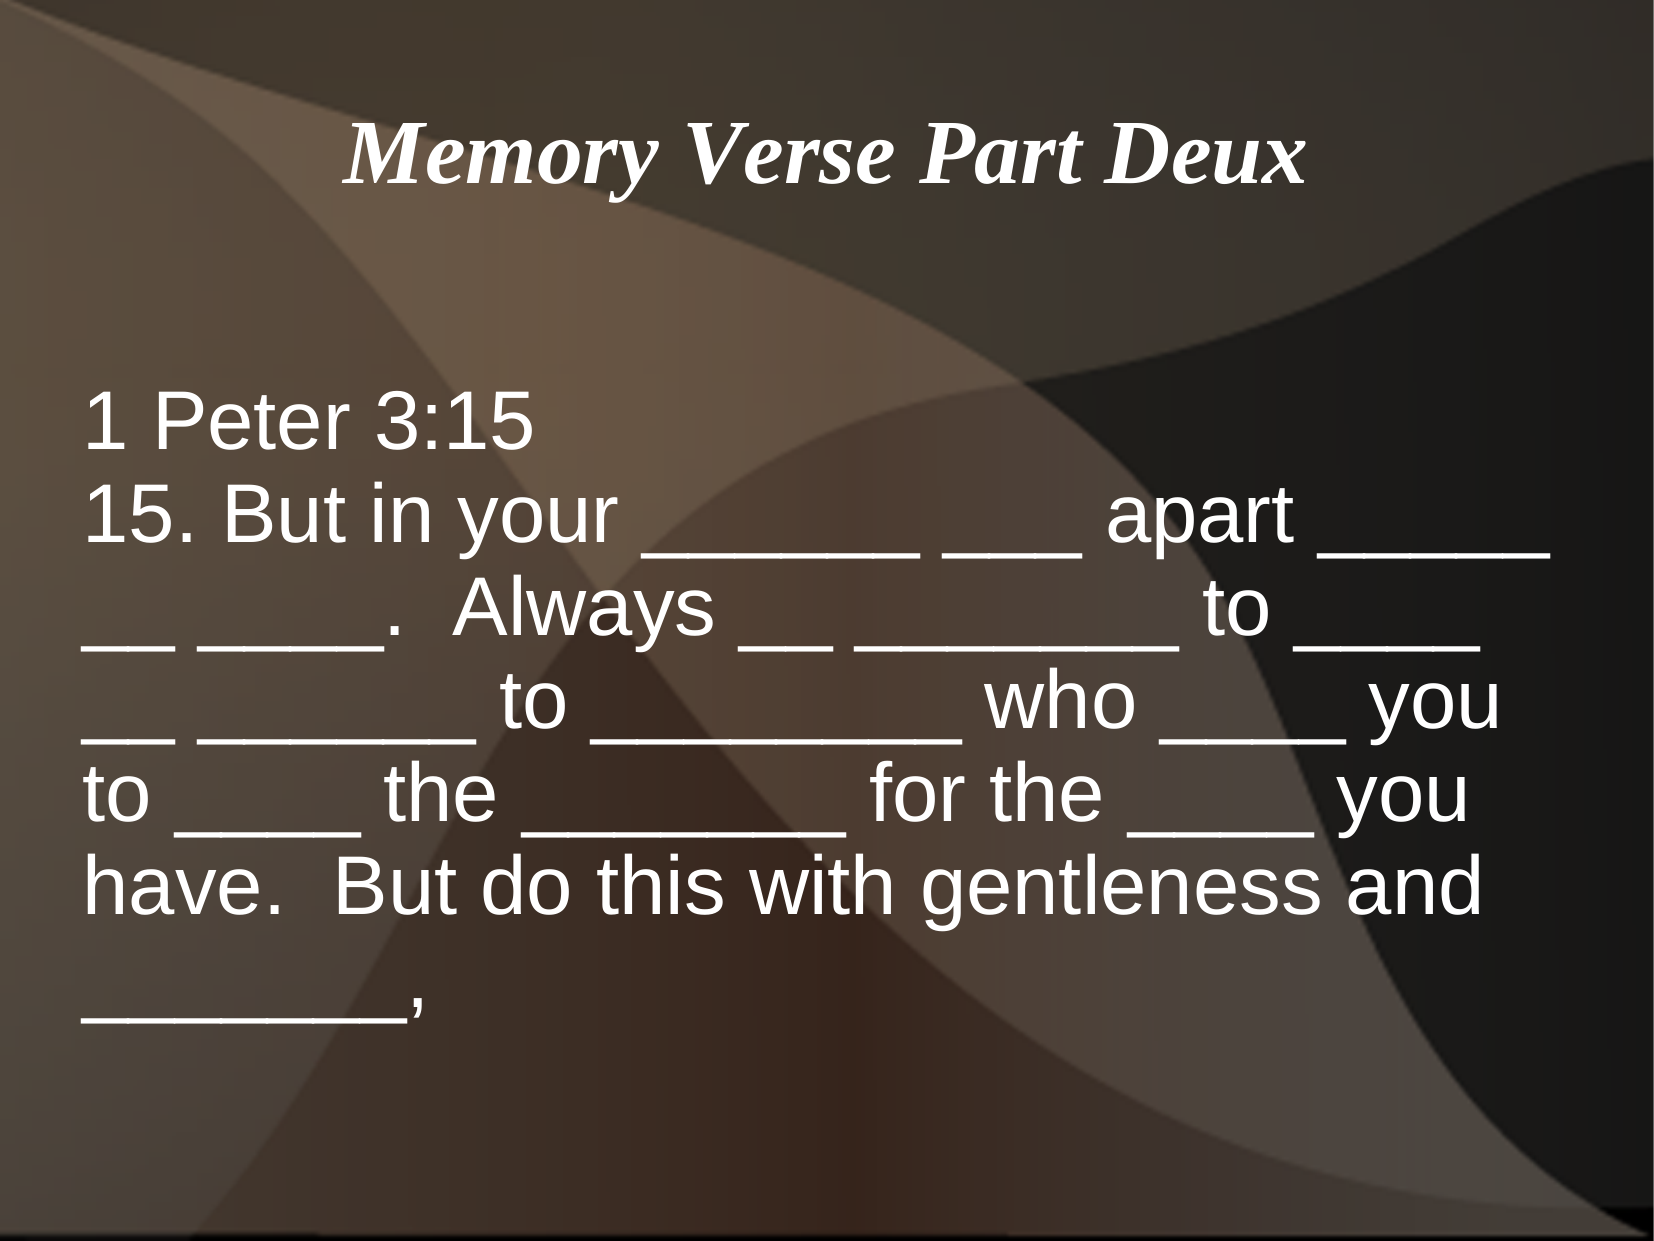

# Memory Verse Part Deux
1 Peter 3:15
15. But in your ______ ___ apart _____ __ ____. Always __ _______ to ____ __ ______ to ________ who ____ you to ____ the _______ for the ____ you have. But do this with gentleness and _______,